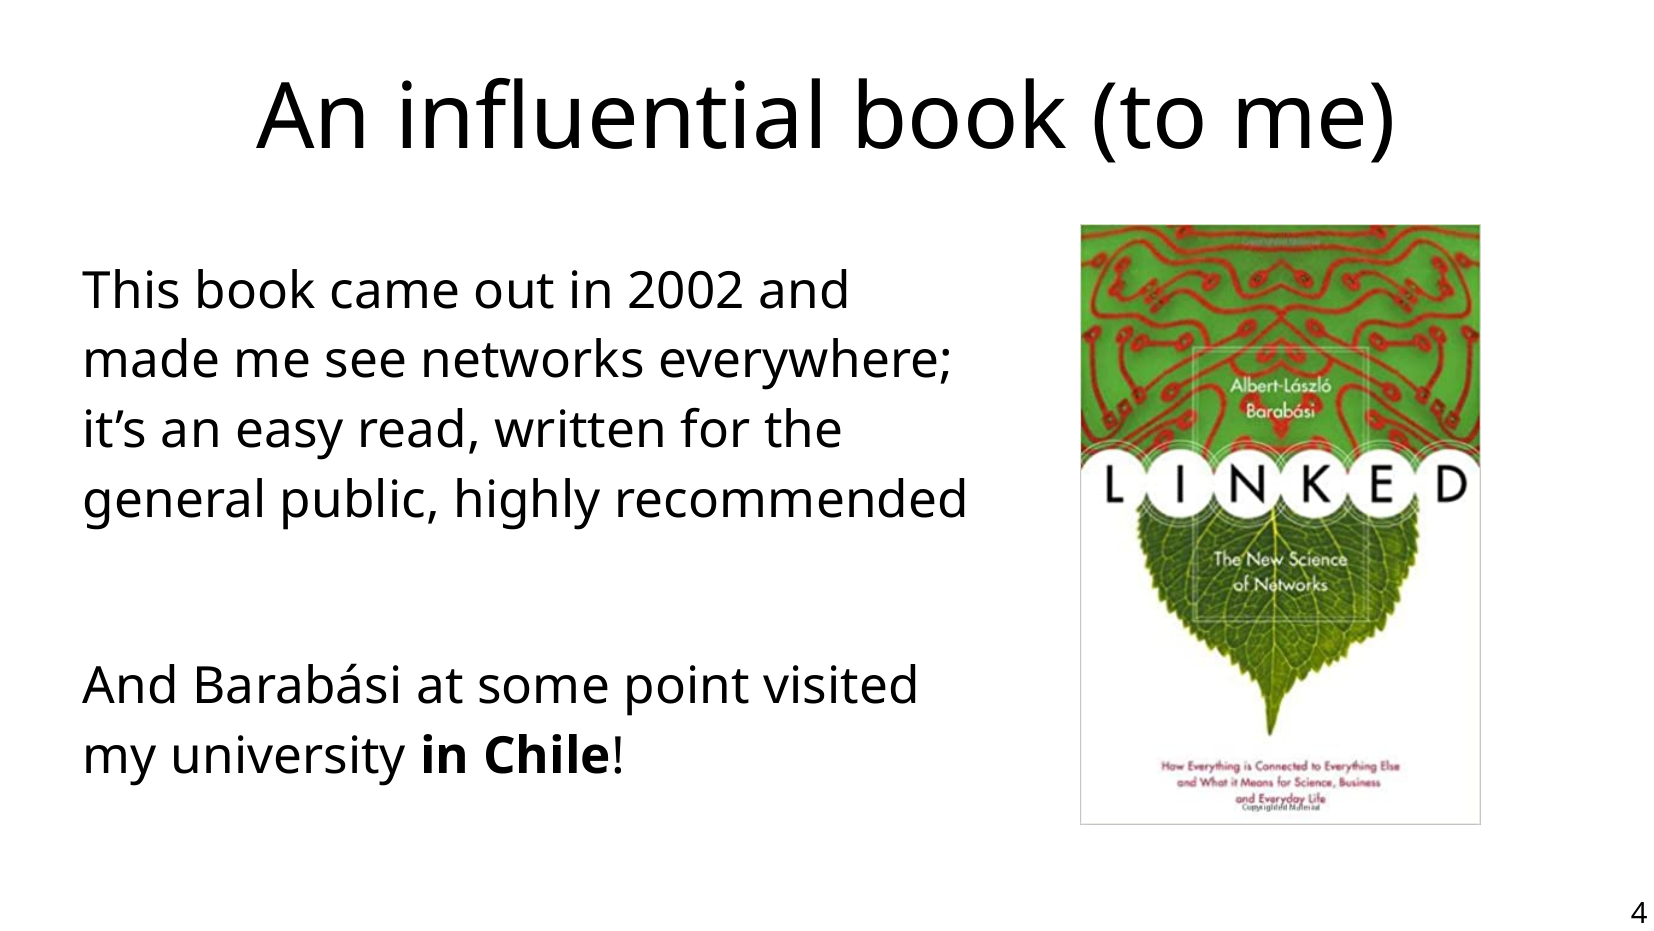

# An influential book (to me)
This book came out in 2002 and made me see networks everywhere; it’s an easy read, written for the general public, highly recommended
And Barabási at some point visited my university in Chile!
4